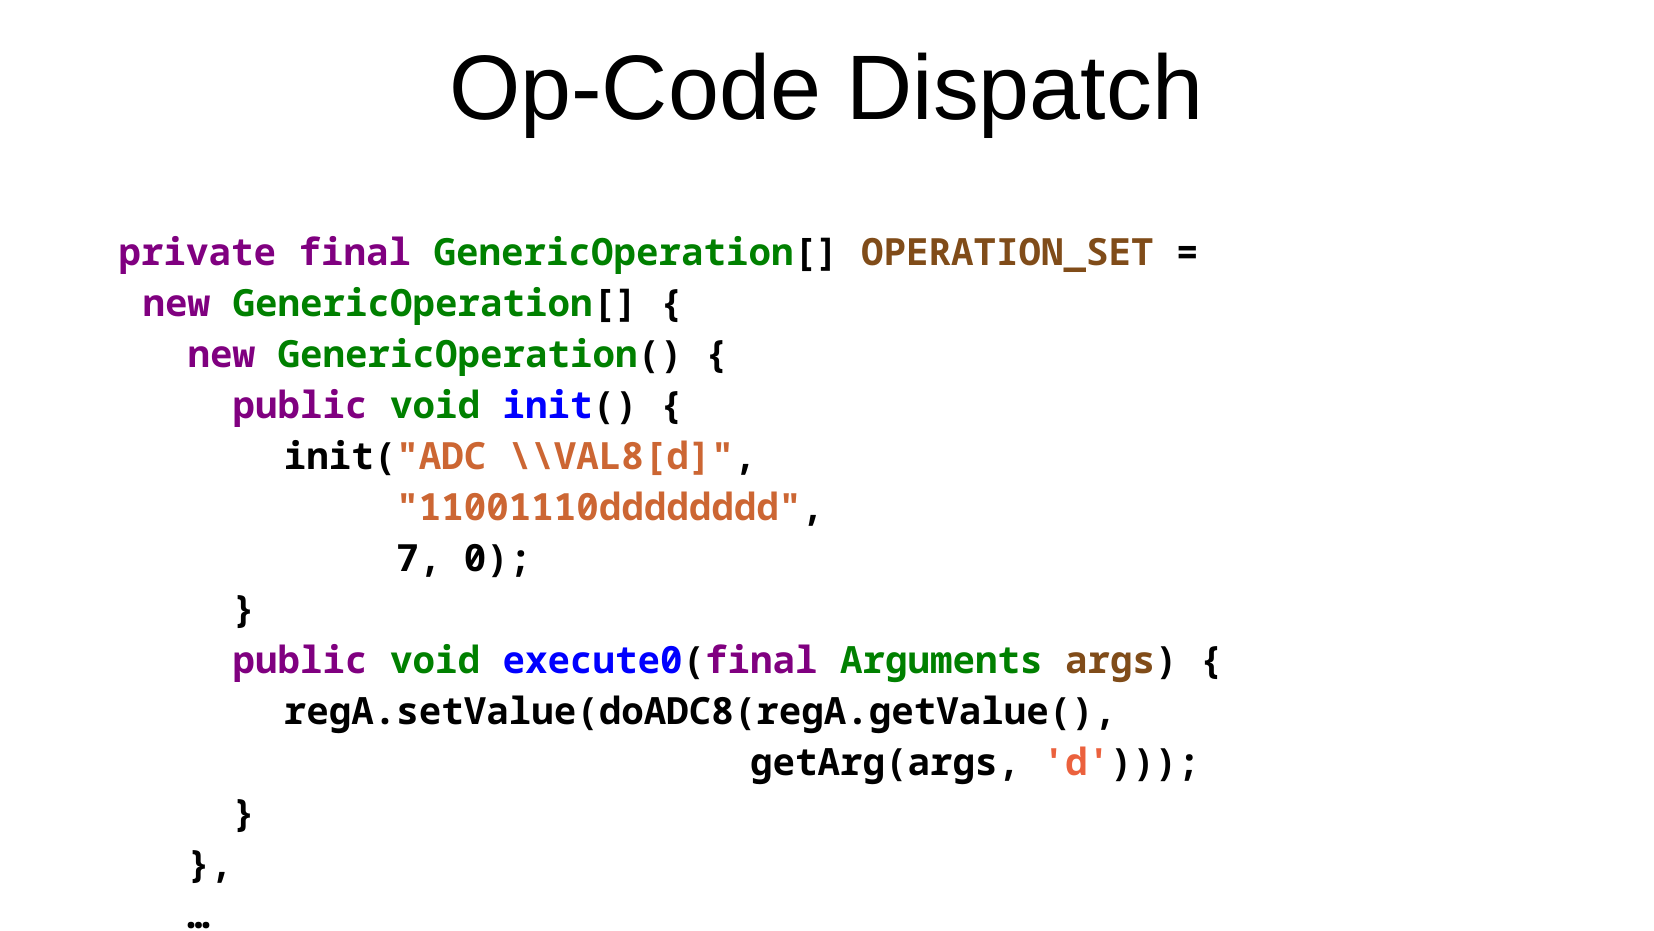

# Op-Code Dispatch
| private final GenericOperation[] OPERATION\_SET = new GenericOperation[] { new GenericOperation() { public void init() { init("ADC \\VAL8[d]", "11001110dddddddd", 7, 0); } public void execute0(final Arguments args) { regA.setValue(doADC8(regA.getValue(), getArg(args, 'd'))); } }, … } |
| --- |